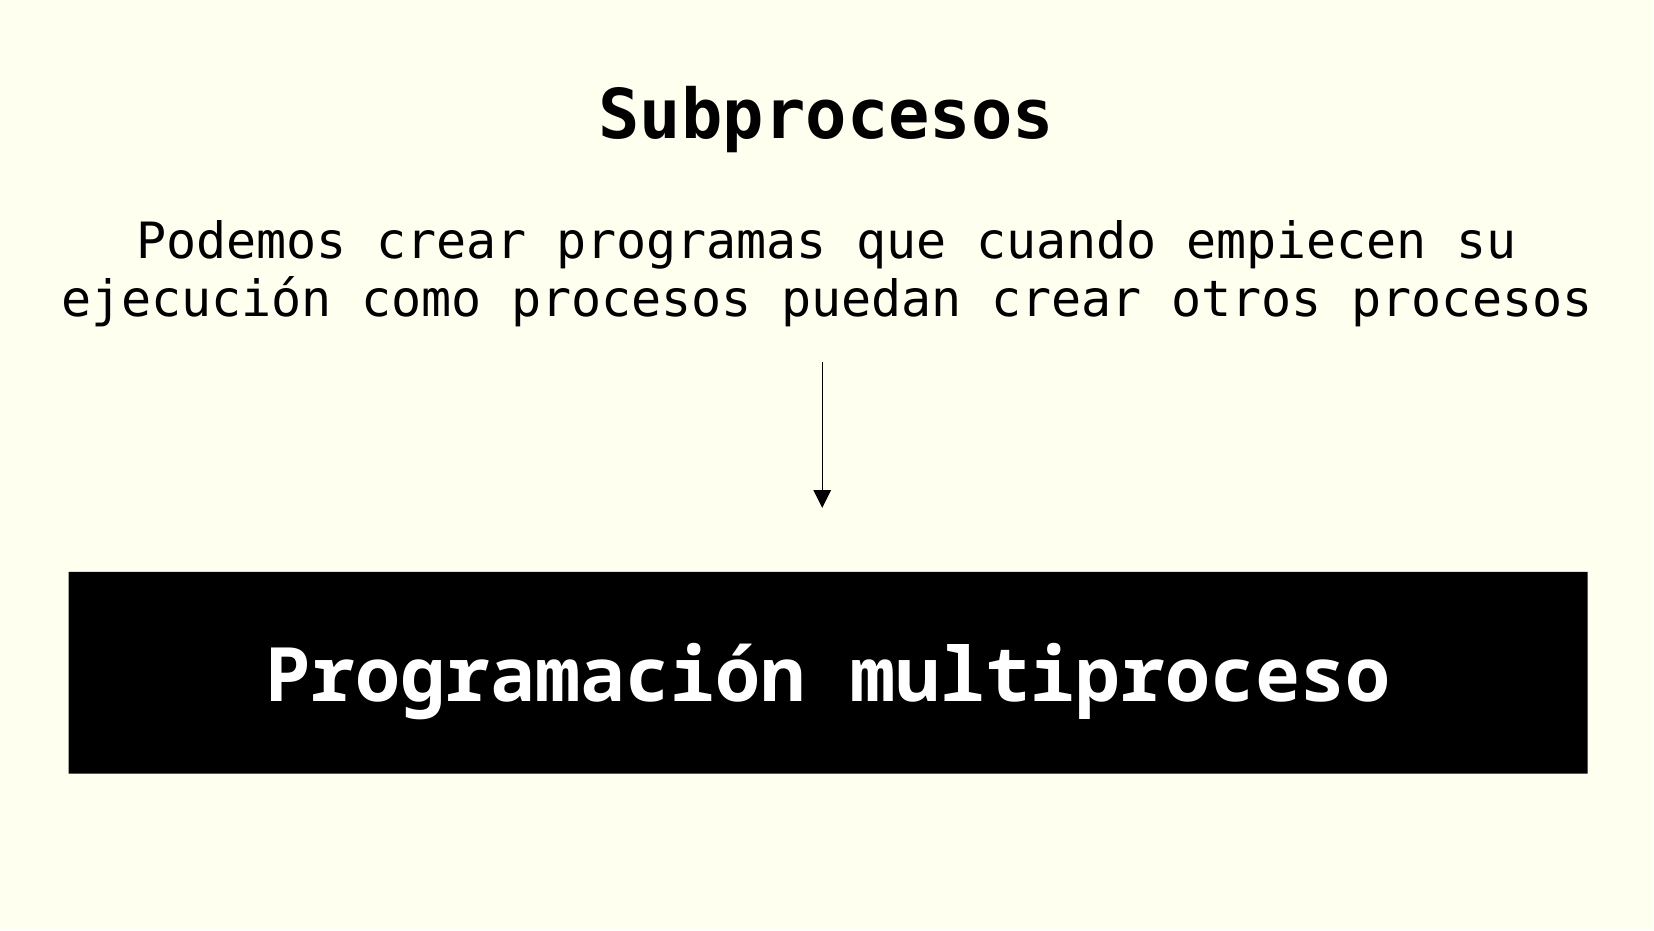

# Subprocesos
Podemos crear programas que cuando empiecen su ejecución como procesos puedan crear otros procesos
Programación multiproceso